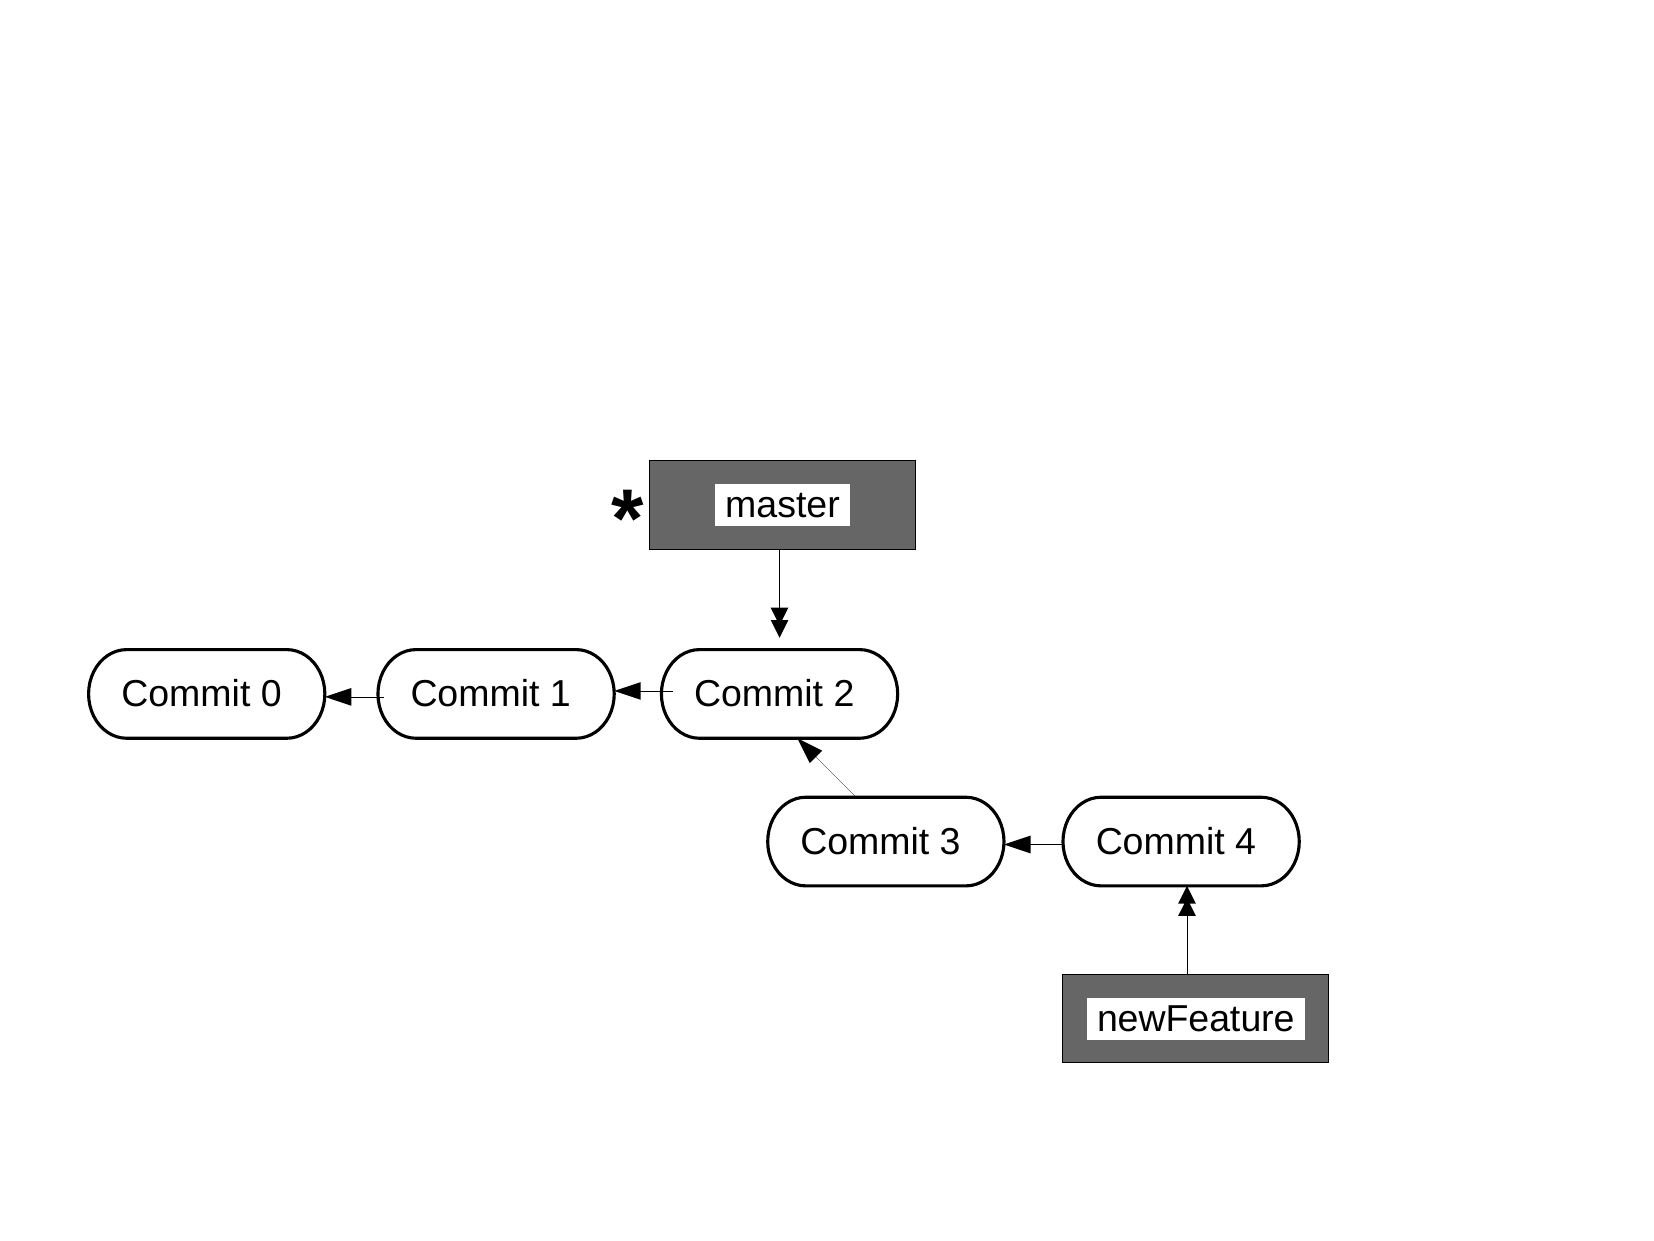

master
*
Commit 0
Commit 1
Commit 2
Commit 3
Commit 4
 newFeature